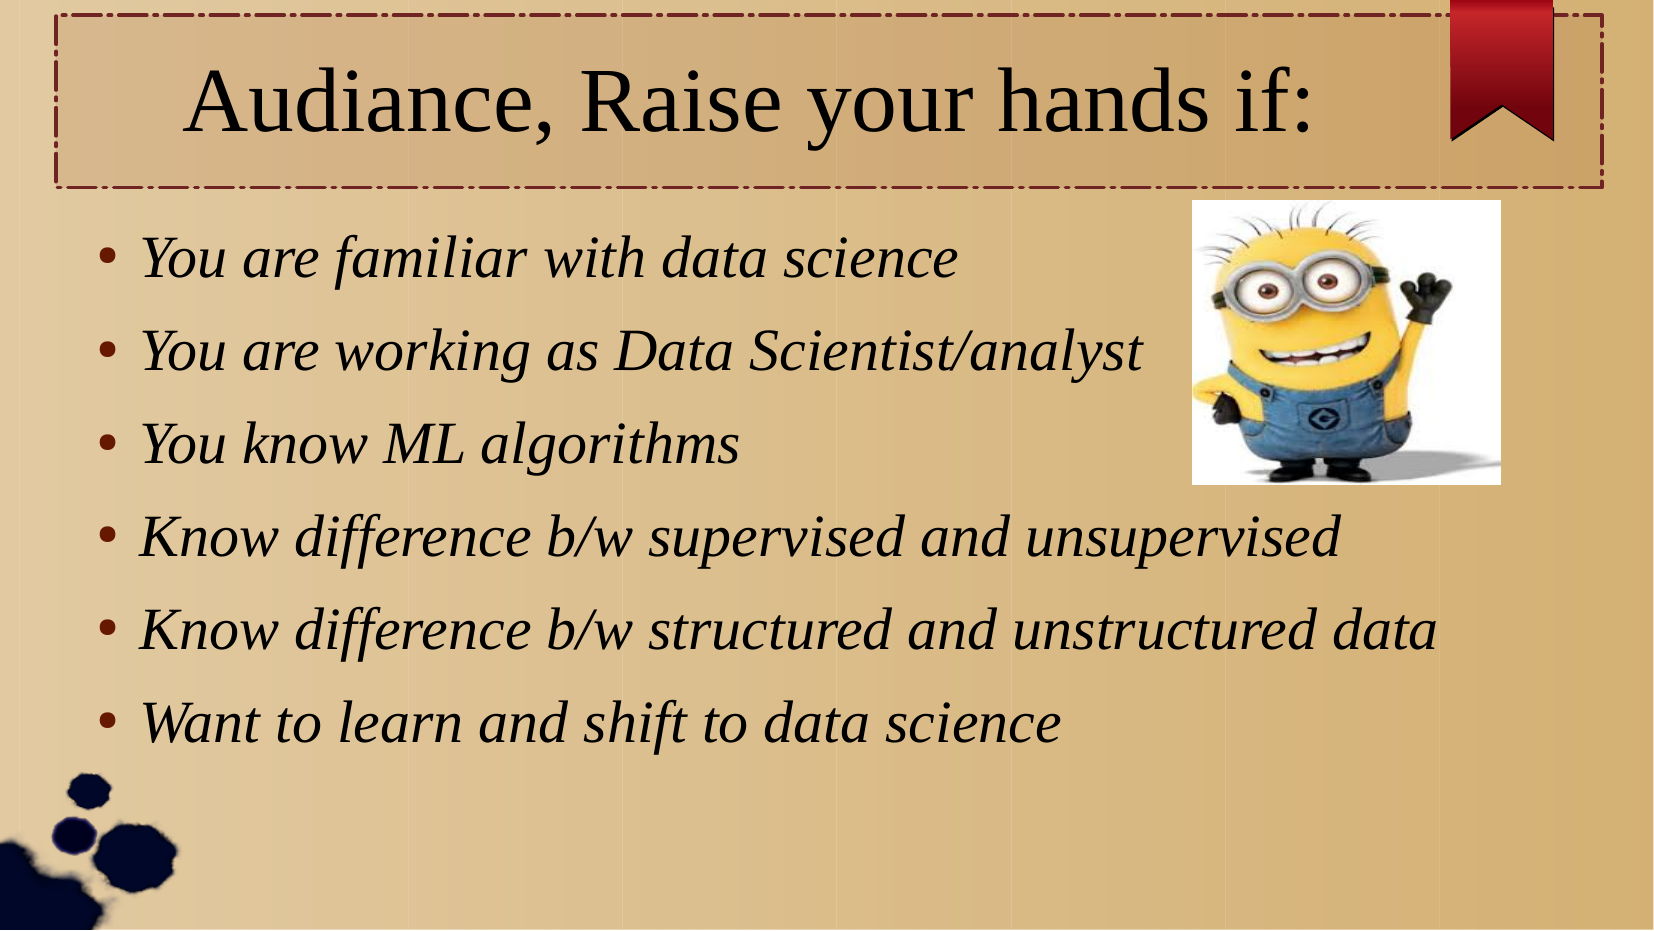

# Audiance, Raise your hands if:
You are familiar with data science
You are working as Data Scientist/analyst
You know ML algorithms
Know difference b/w supervised and unsupervised
Know difference b/w structured and unstructured data
Want to learn and shift to data science